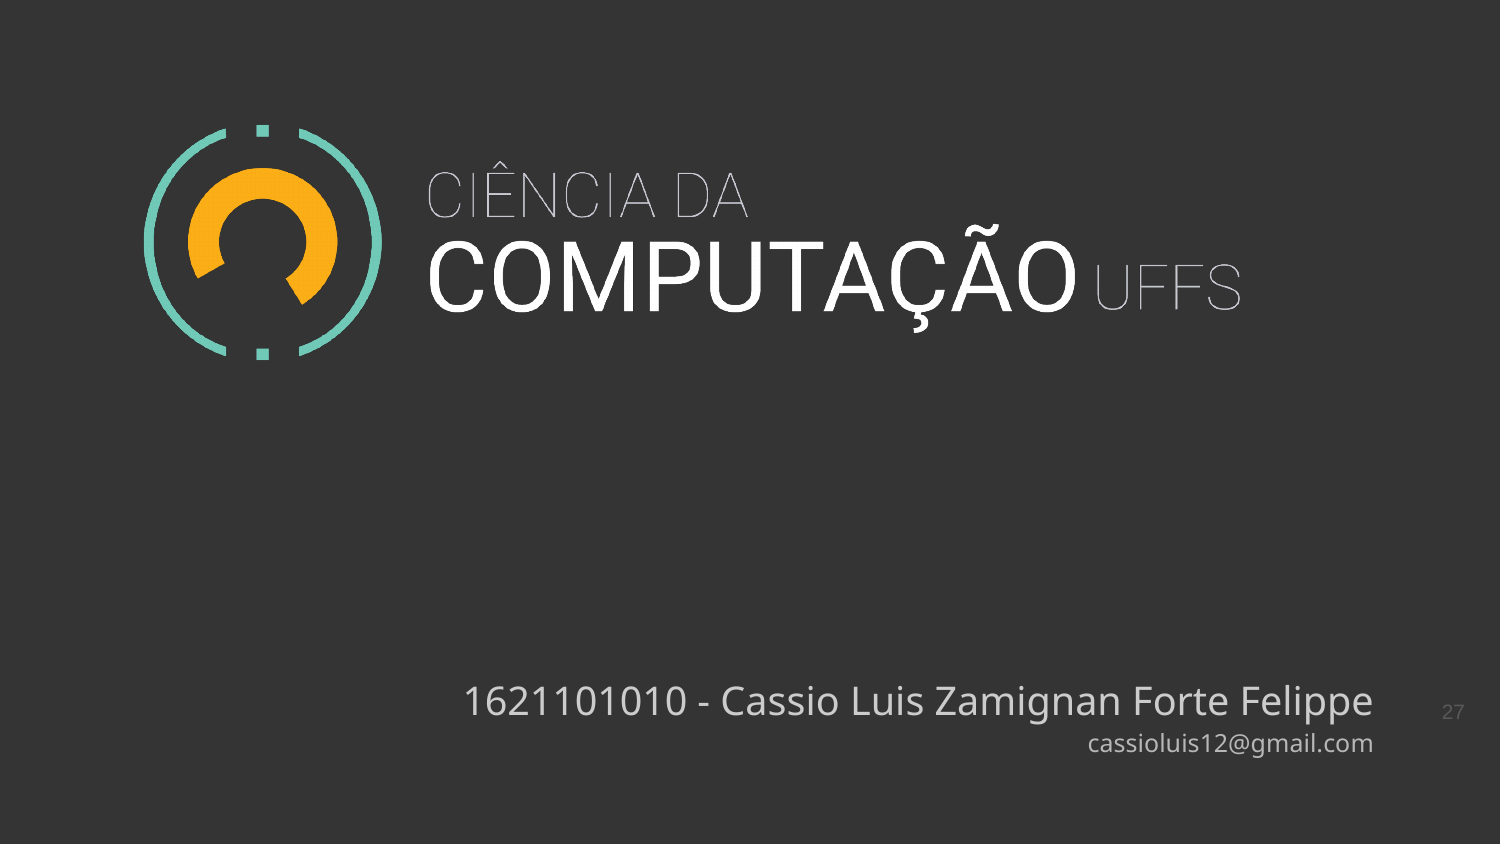

1600 x 800
1600 x 800
1600 x 800
1621101010 - Cassio Luis Zamignan Forte Felippe
cassioluis12@gmail.com